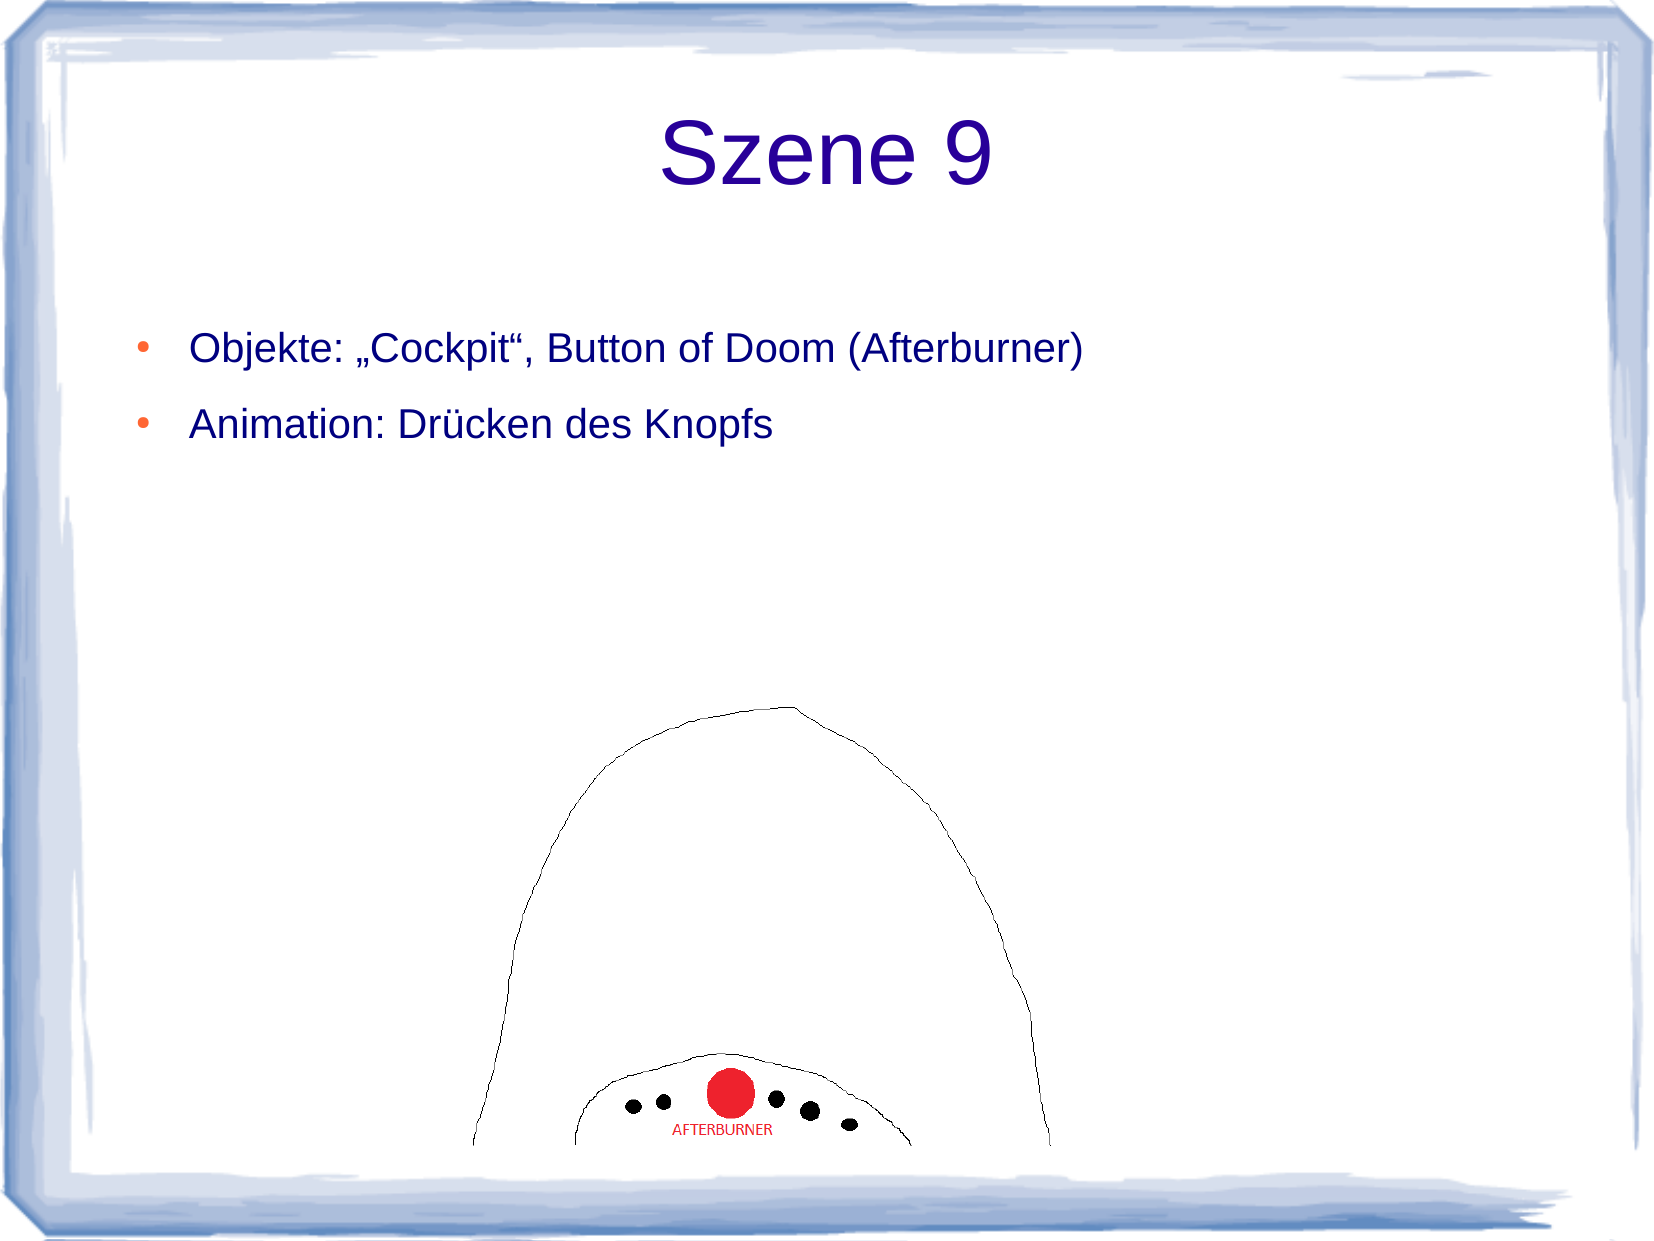

# Szene 9
Objekte: „Cockpit“, Button of Doom (Afterburner)
Animation: Drücken des Knopfs